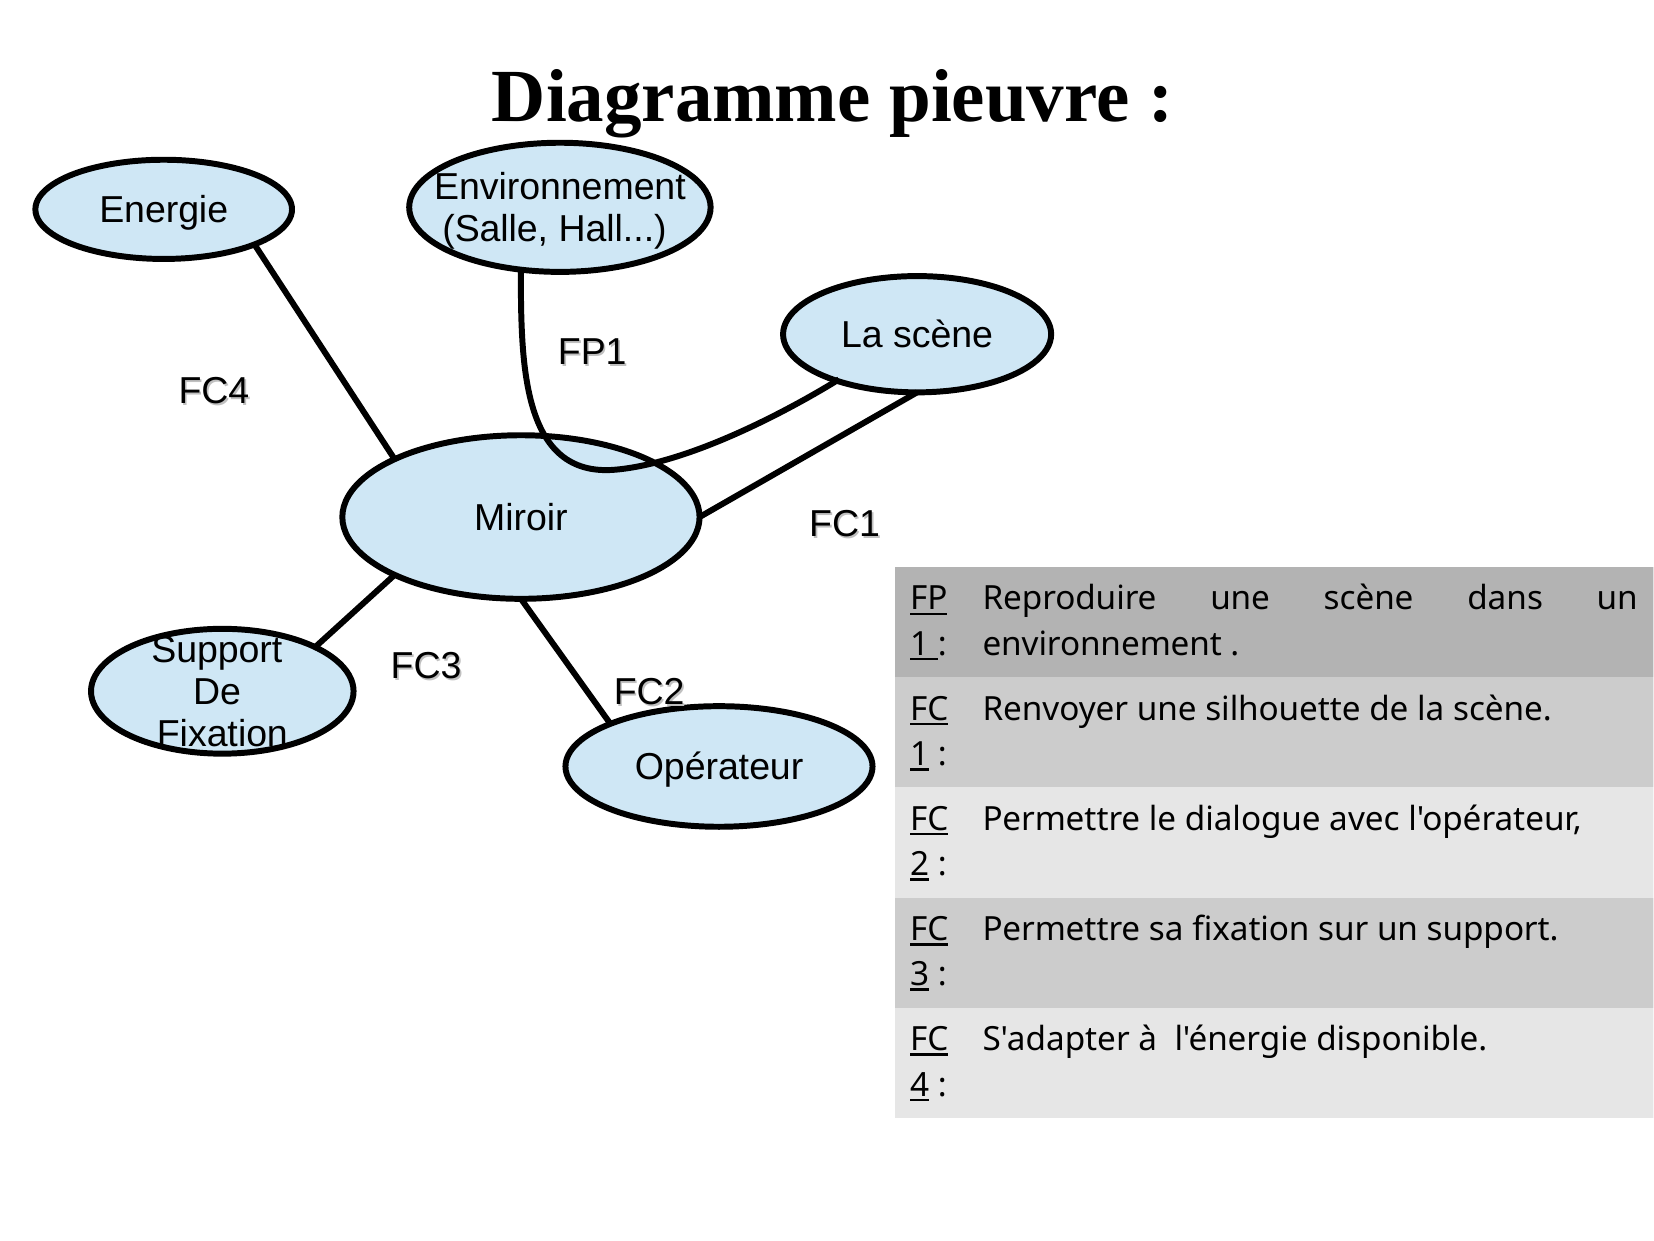

Diagramme pieuvre :
Environnement
(Salle, Hall...)
Energie
La scène
FP1
FC4
Miroir
FC1
Support
De
Fixation
FC3
FC2
Opérateur
| FP1 : | Reproduire une scène dans un environnement . |
| --- | --- |
| FC1 : | Renvoyer une silhouette de la scène. |
| FC2 : | Permettre le dialogue avec l'opérateur, |
| FC3 : | Permettre sa fixation sur un support. |
| FC4 : | S'adapter à l'énergie disponible. |